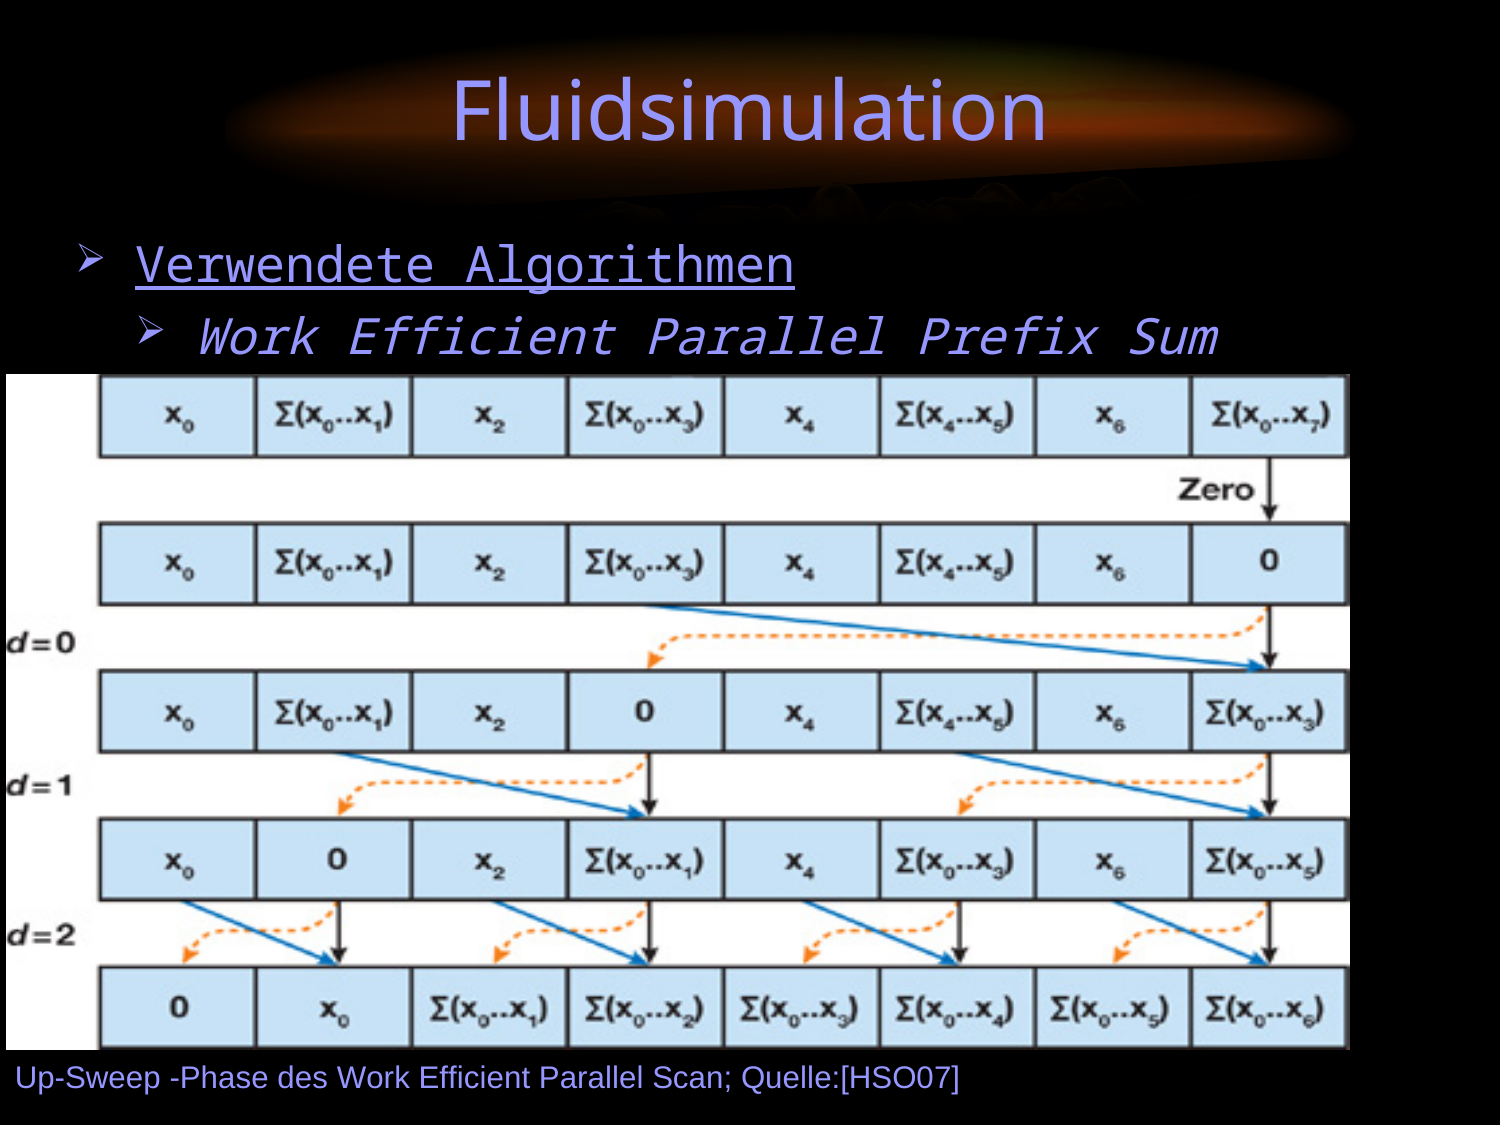

Fluidsimulation
Verwendete Algorithmen
Work Efficient Parallel Prefix Sum
Up-Sweep -Phase des Work Efficient Parallel Scan; Quelle:[HSO07]